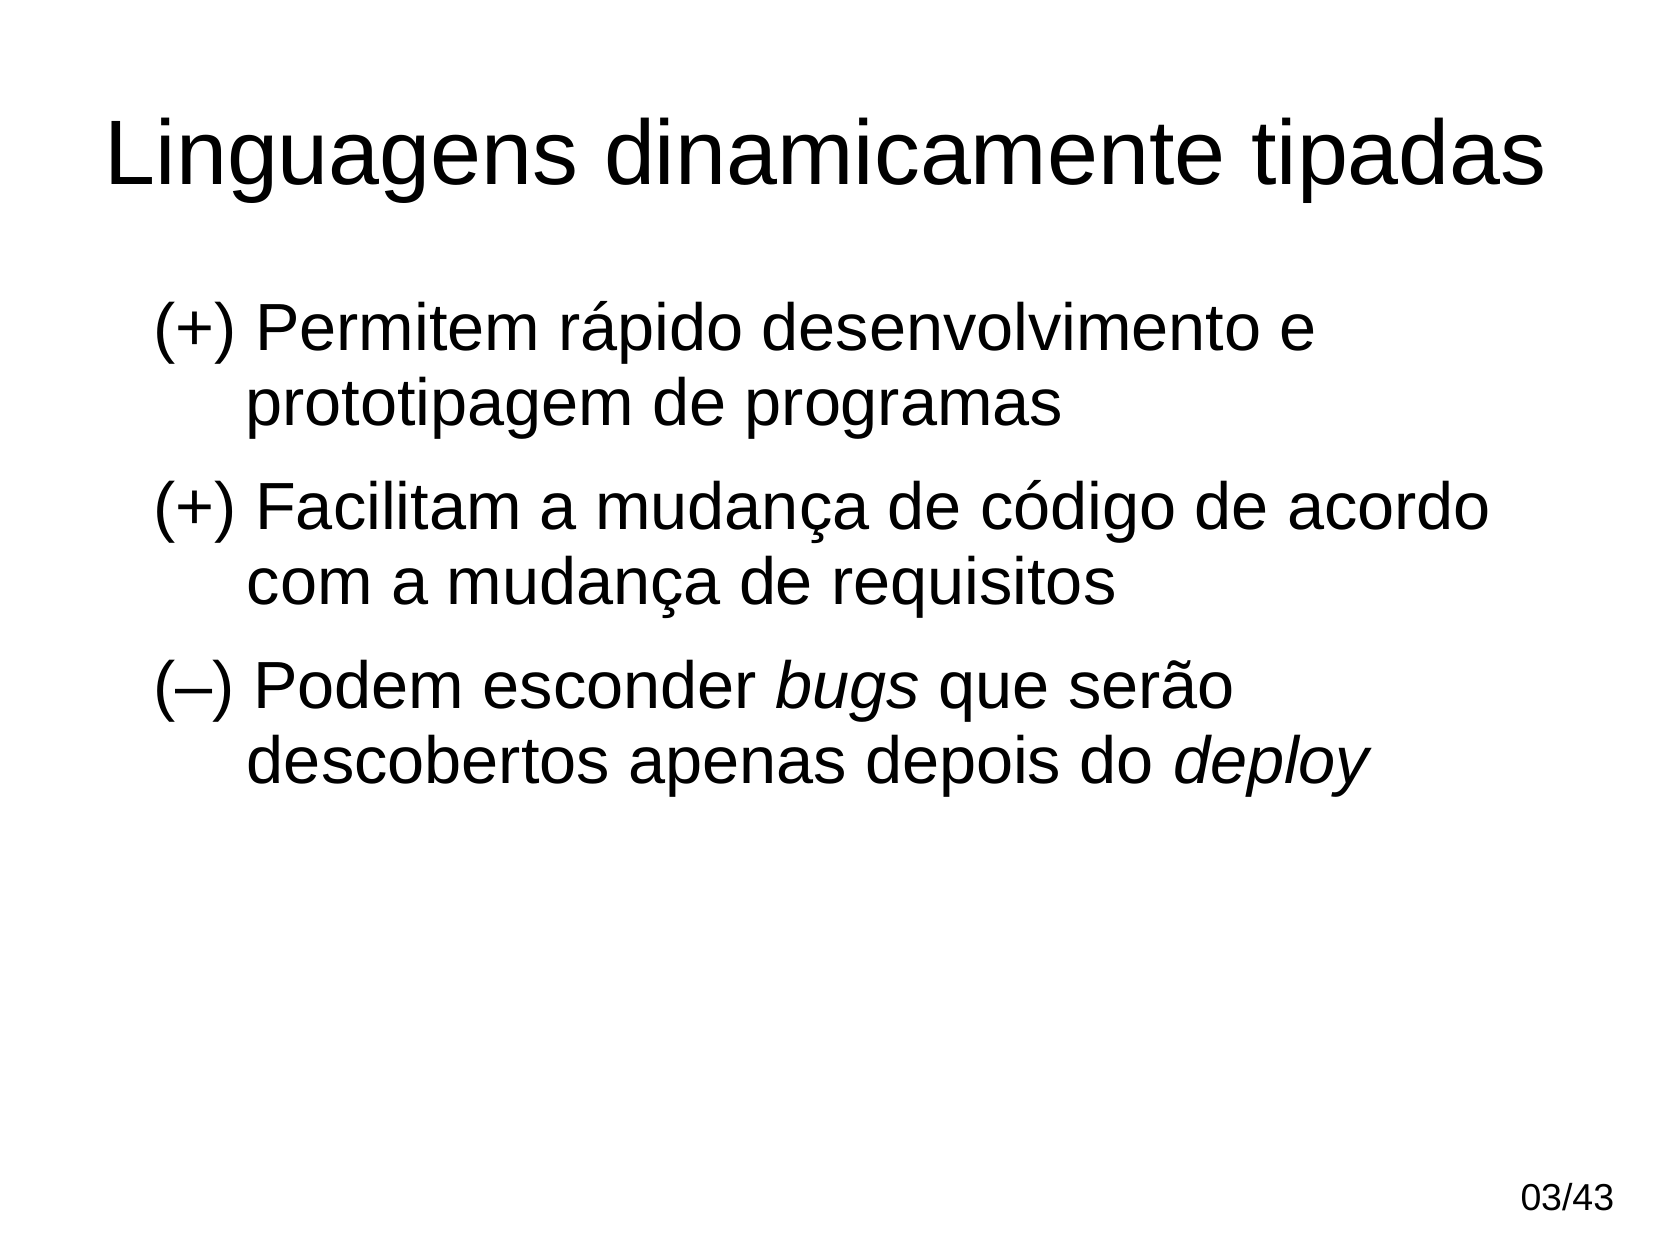

# Linguagens dinamicamente tipadas
(+) Permitem rápido desenvolvimento e 			 prototipagem de programas
(+) Facilitam a mudança de código de acordo 	 com a mudança de requisitos
(–) Podem esconder bugs que serão 					 descobertos apenas depois do deploy
 03/43